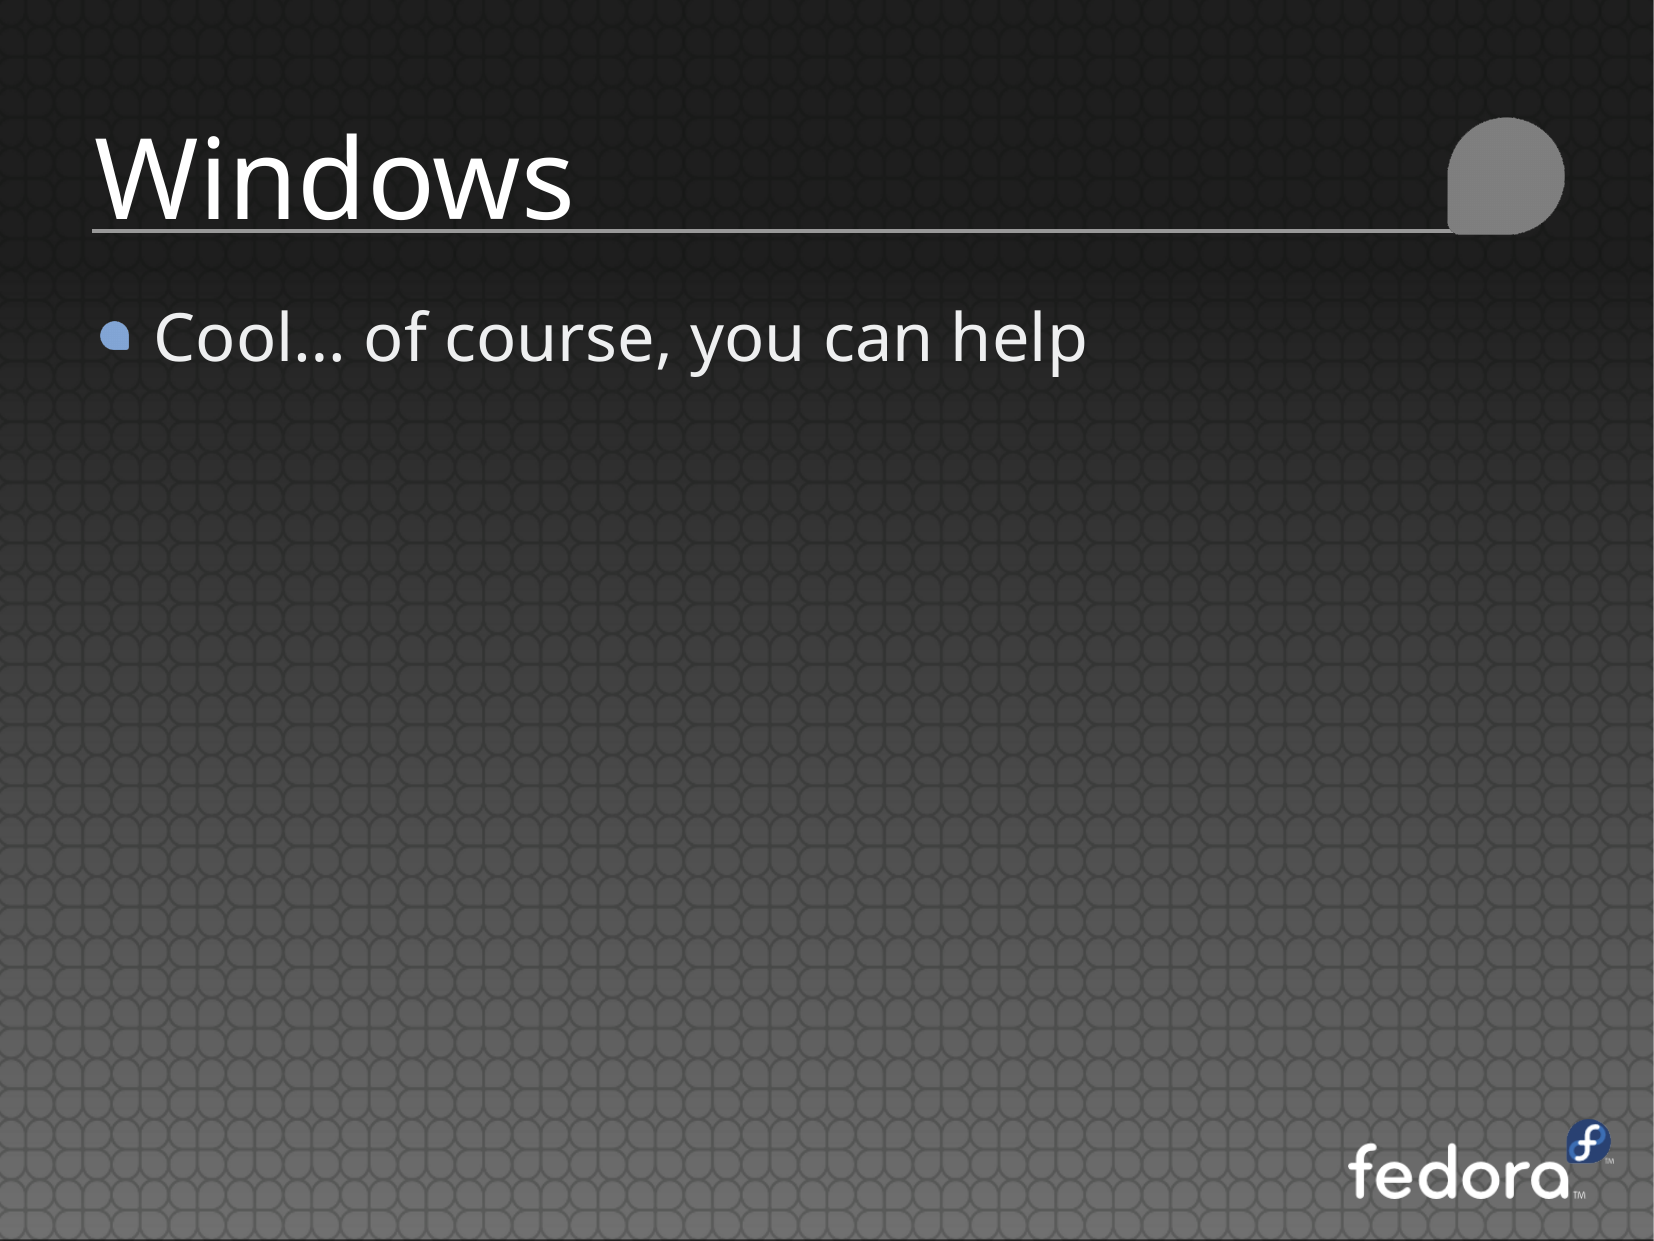

Windows
# Cool… of course, you can help